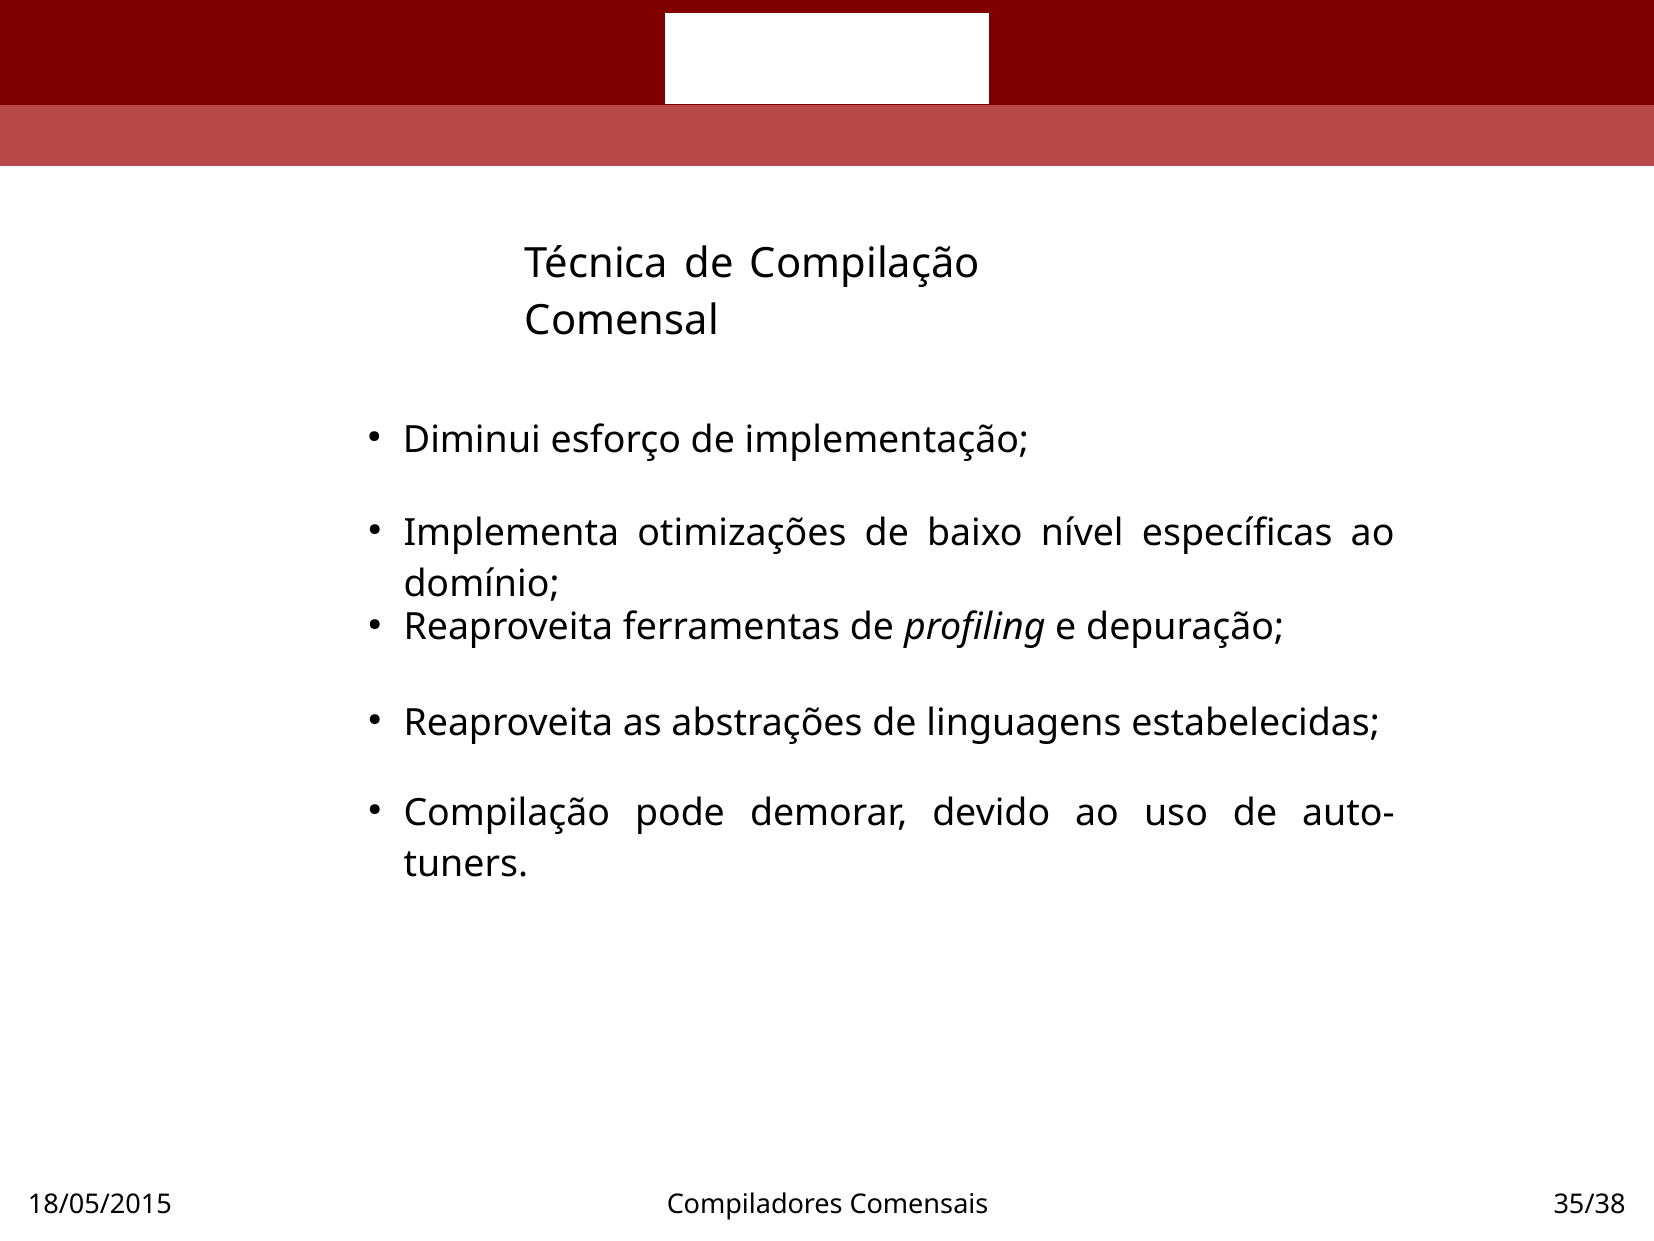

# Conclusão
Técnica de Compilação Comensal
Diminui esforço de implementação;
Implementa otimizações de baixo nível específicas ao domínio;
Reaproveita ferramentas de profiling e depuração;
Reaproveita as abstrações de linguagens estabelecidas;
Compilação pode demorar, devido ao uso de auto-tuners.
35